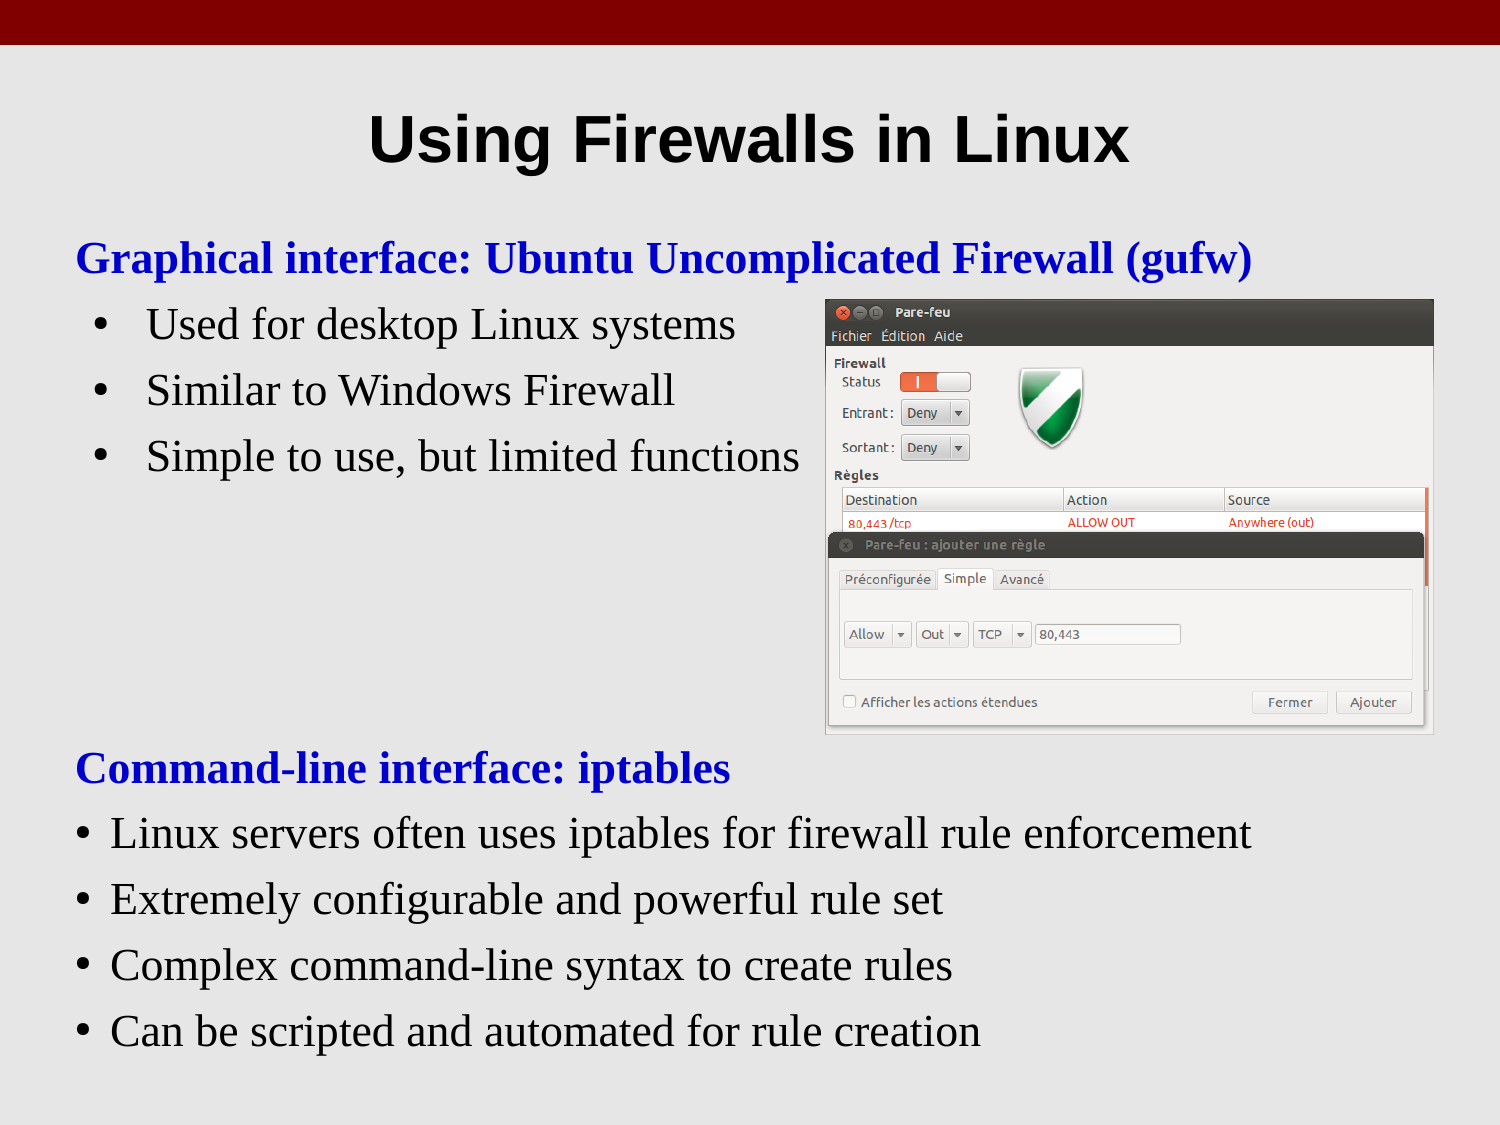

# Using Firewalls in Linux
Graphical interface: Ubuntu Uncomplicated Firewall (gufw)
Used for desktop Linux systems
Similar to Windows Firewall
Simple to use, but limited functions
Command-line interface: iptables
Linux servers often uses iptables for firewall rule enforcement
Extremely configurable and powerful rule set
Complex command-line syntax to create rules
Can be scripted and automated for rule creation